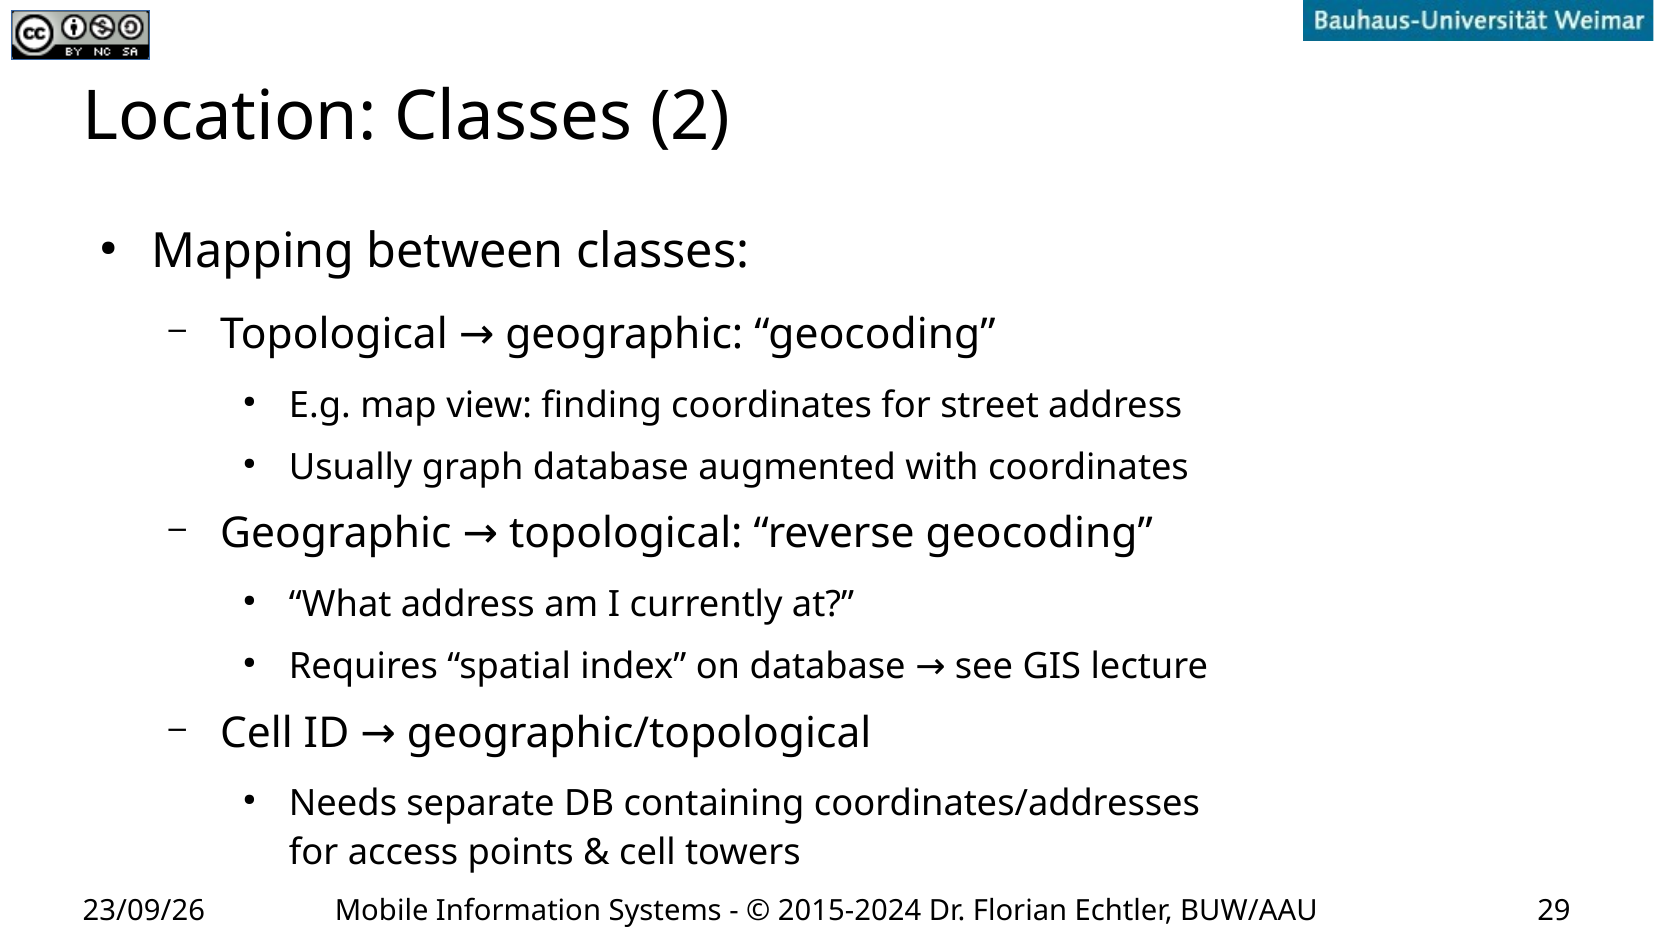

# Location: Classes (2)
Mapping between classes:
Topological → geographic: “geocoding”
E.g. map view: finding coordinates for street address
Usually graph database augmented with coordinates
Geographic → topological: “reverse geocoding”
“What address am I currently at?”
Requires “spatial index” on database → see GIS lecture
Cell ID → geographic/topological
Needs separate DB containing coordinates/addresses for access points & cell towers
Mobile Information Systems - © 2015-2024 Dr. Florian Echtler, BUW/AAU
29